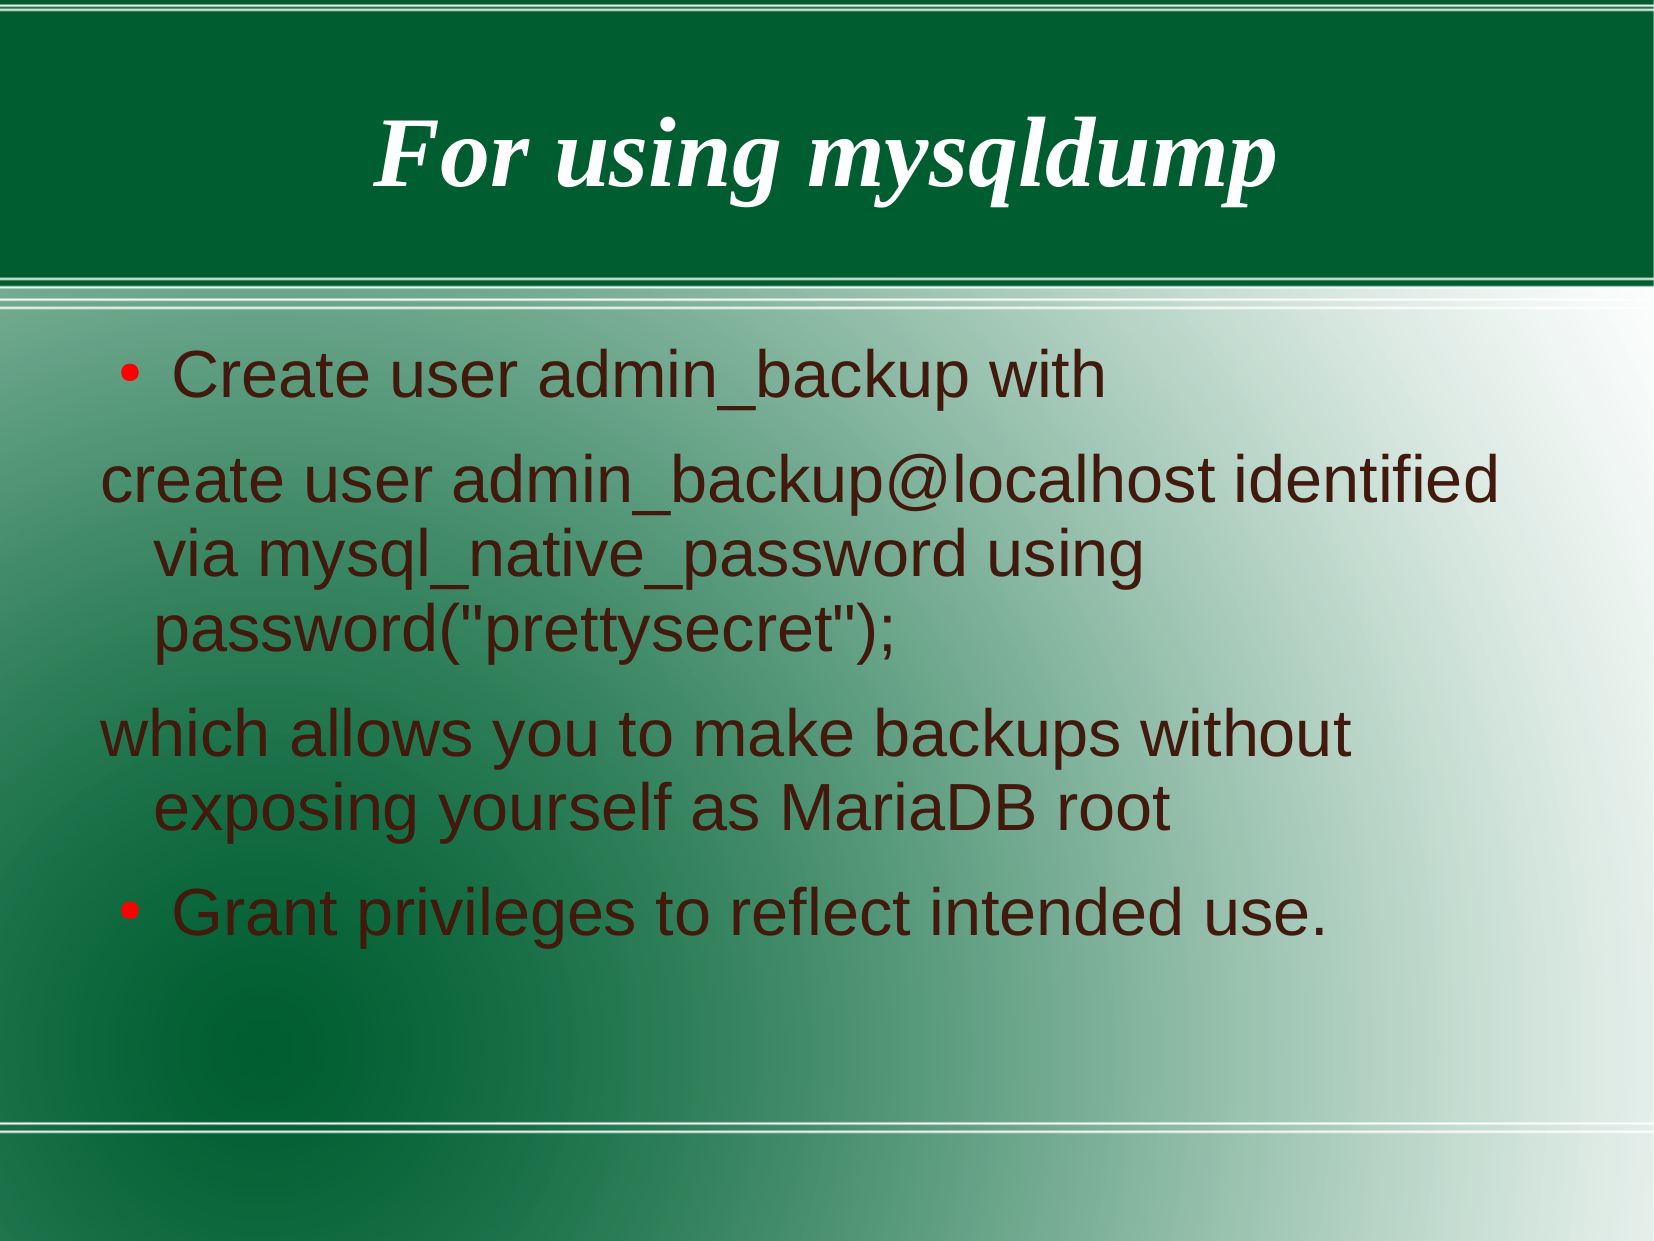

# For using mysqldump
Create user admin_backup with
create user admin_backup@localhost identified via mysql_native_password using password("prettysecret");
which allows you to make backups without exposing yourself as MariaDB root
Grant privileges to reflect intended use.